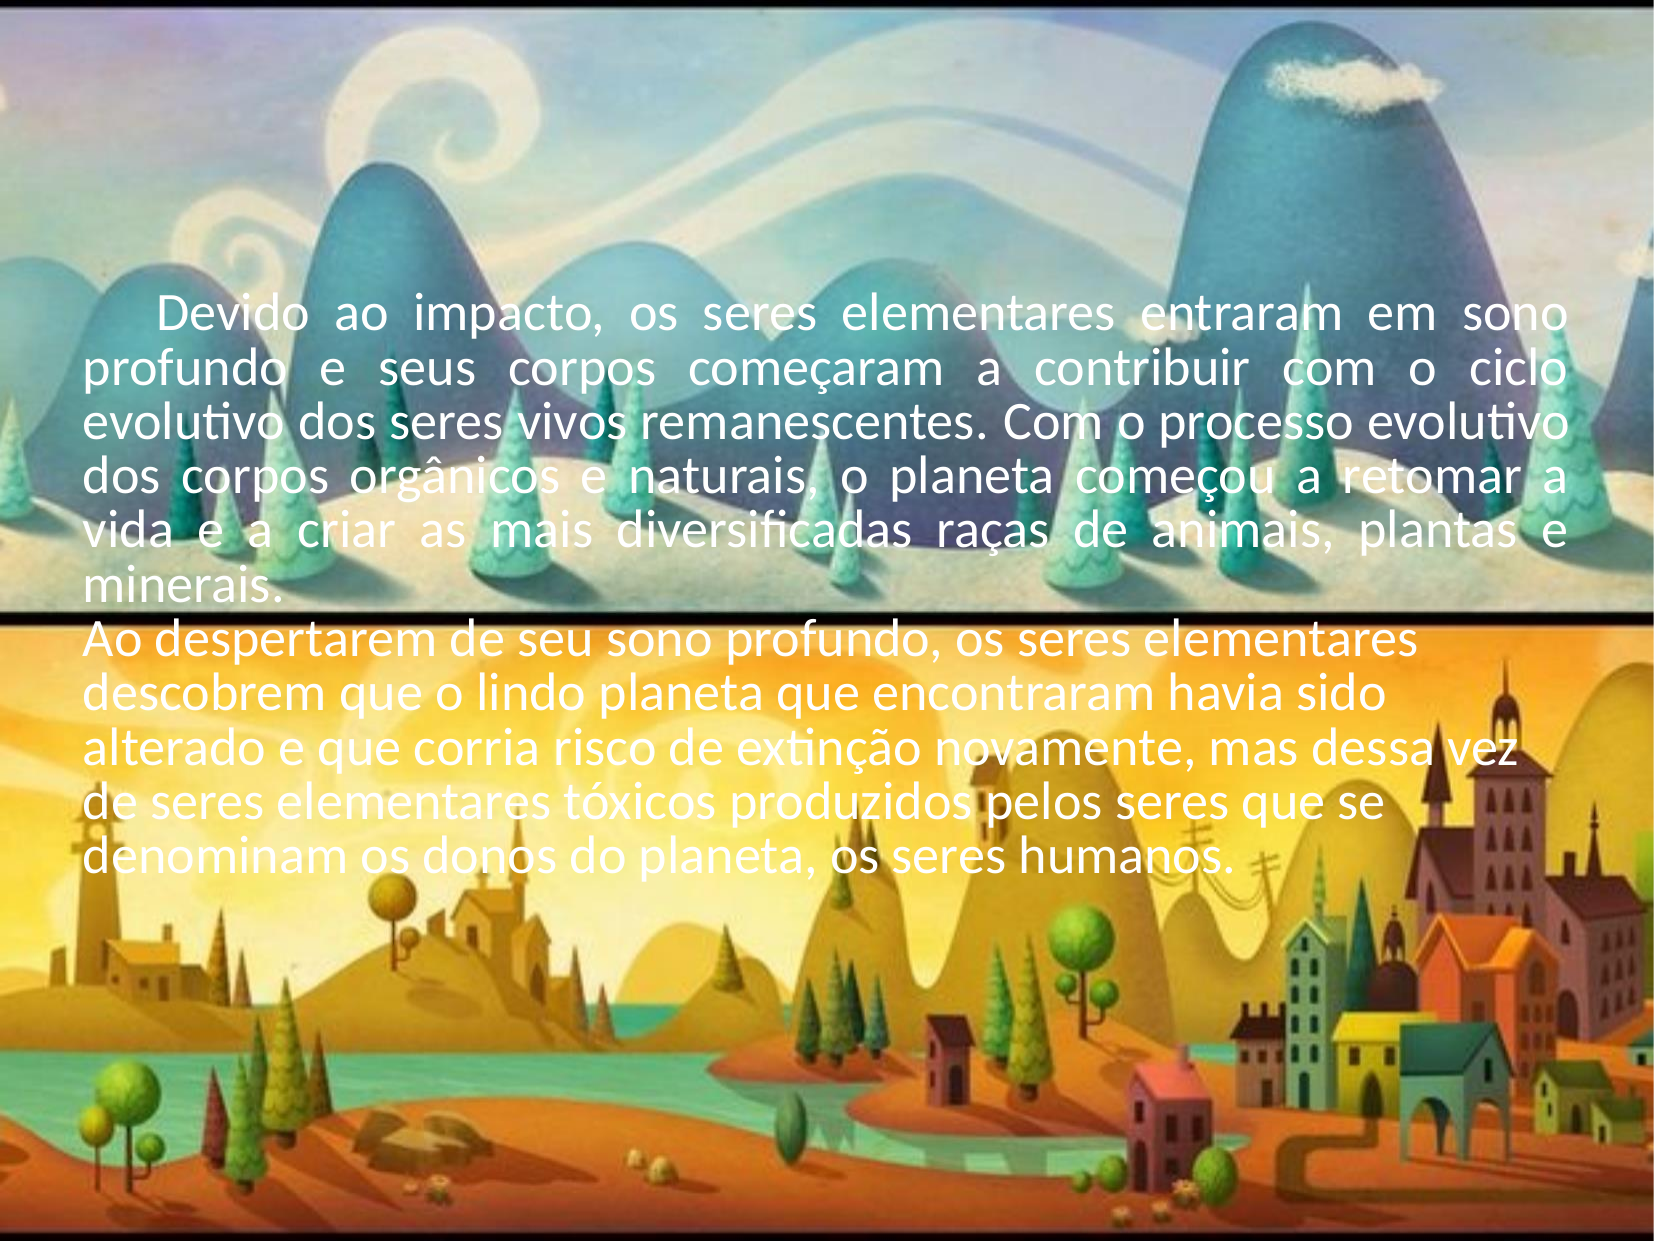

# Devido ao impacto, os seres elementares entraram em sono profundo e seus corpos começaram a contribuir com o ciclo evolutivo dos seres vivos remanescentes. Com o processo evolutivo dos corpos orgânicos e naturais, o planeta começou a retomar a vida e a criar as mais diversificadas raças de animais, plantas e minerais.
Ao despertarem de seu sono profundo, os seres elementares descobrem que o lindo planeta que encontraram havia sido alterado e que corria risco de extinção novamente, mas dessa vez de seres elementares tóxicos produzidos pelos seres que se denominam os donos do planeta, os seres humanos.